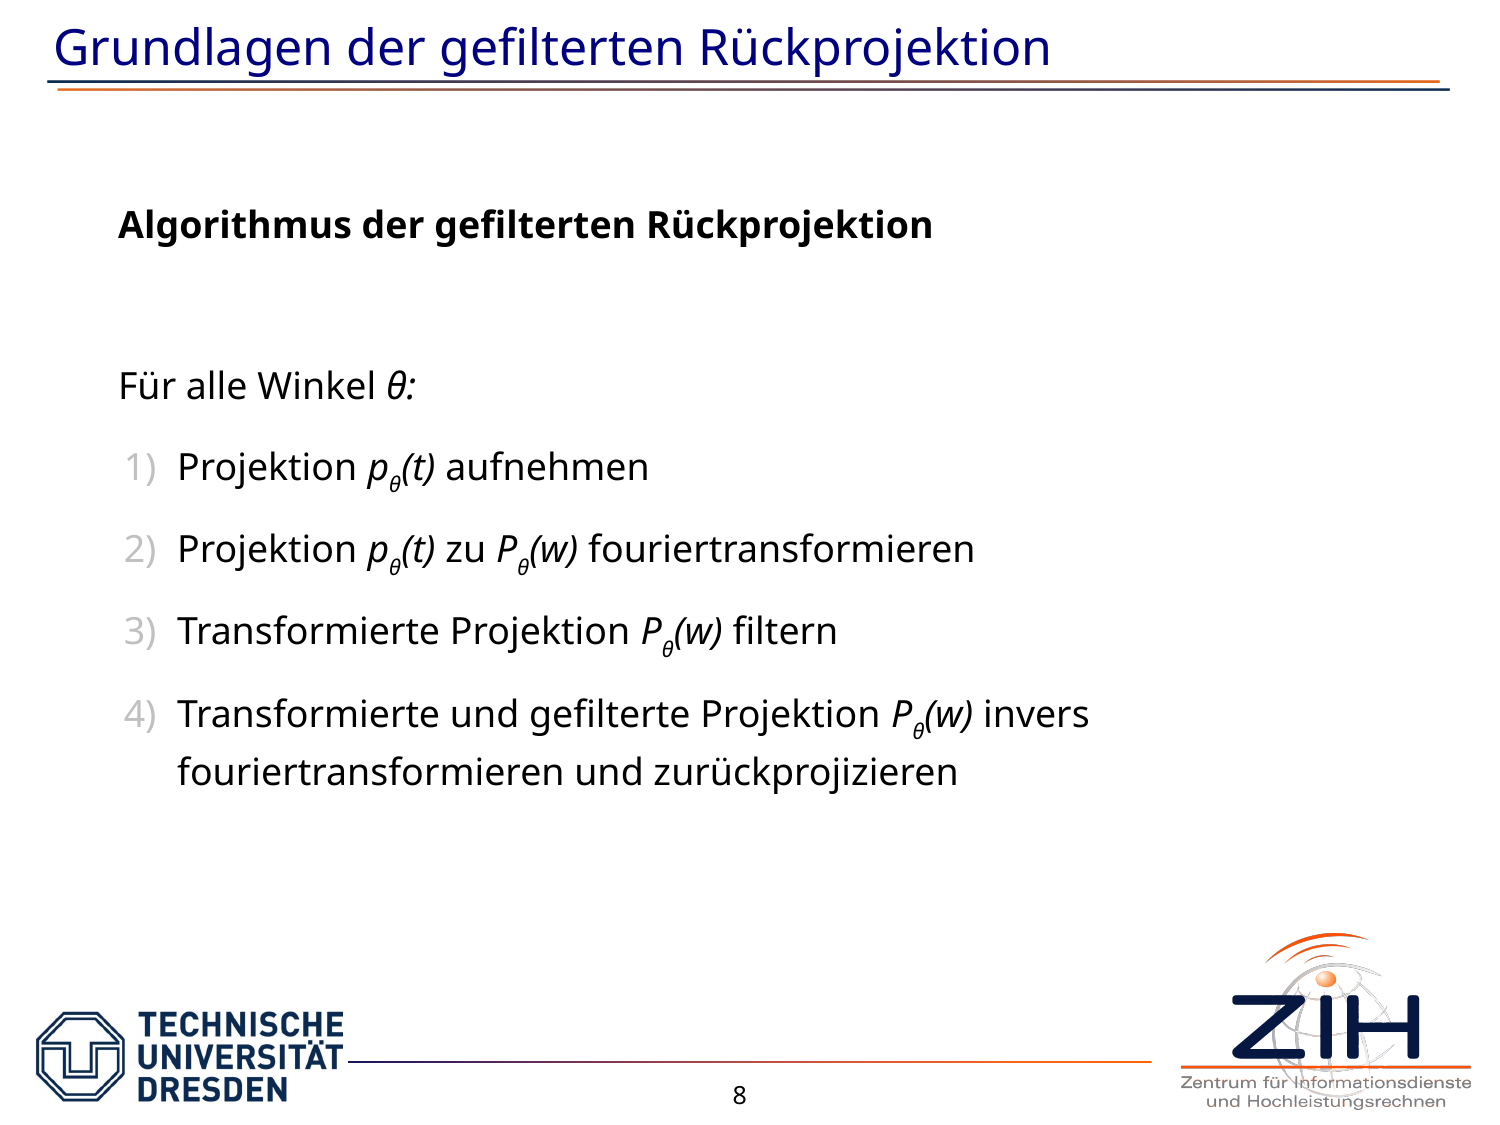

# Grundlagen der gefilterten Rückprojektion
Algorithmus der gefilterten Rückprojektion
Für alle Winkel θ:
Projektion pθ(t) aufnehmen
Projektion pθ(t) zu Pθ(w) fouriertransformieren
Transformierte Projektion Pθ(w) filtern
Transformierte und gefilterte Projektion Pθ(w) invers fouriertransformieren und zurückprojizieren
8